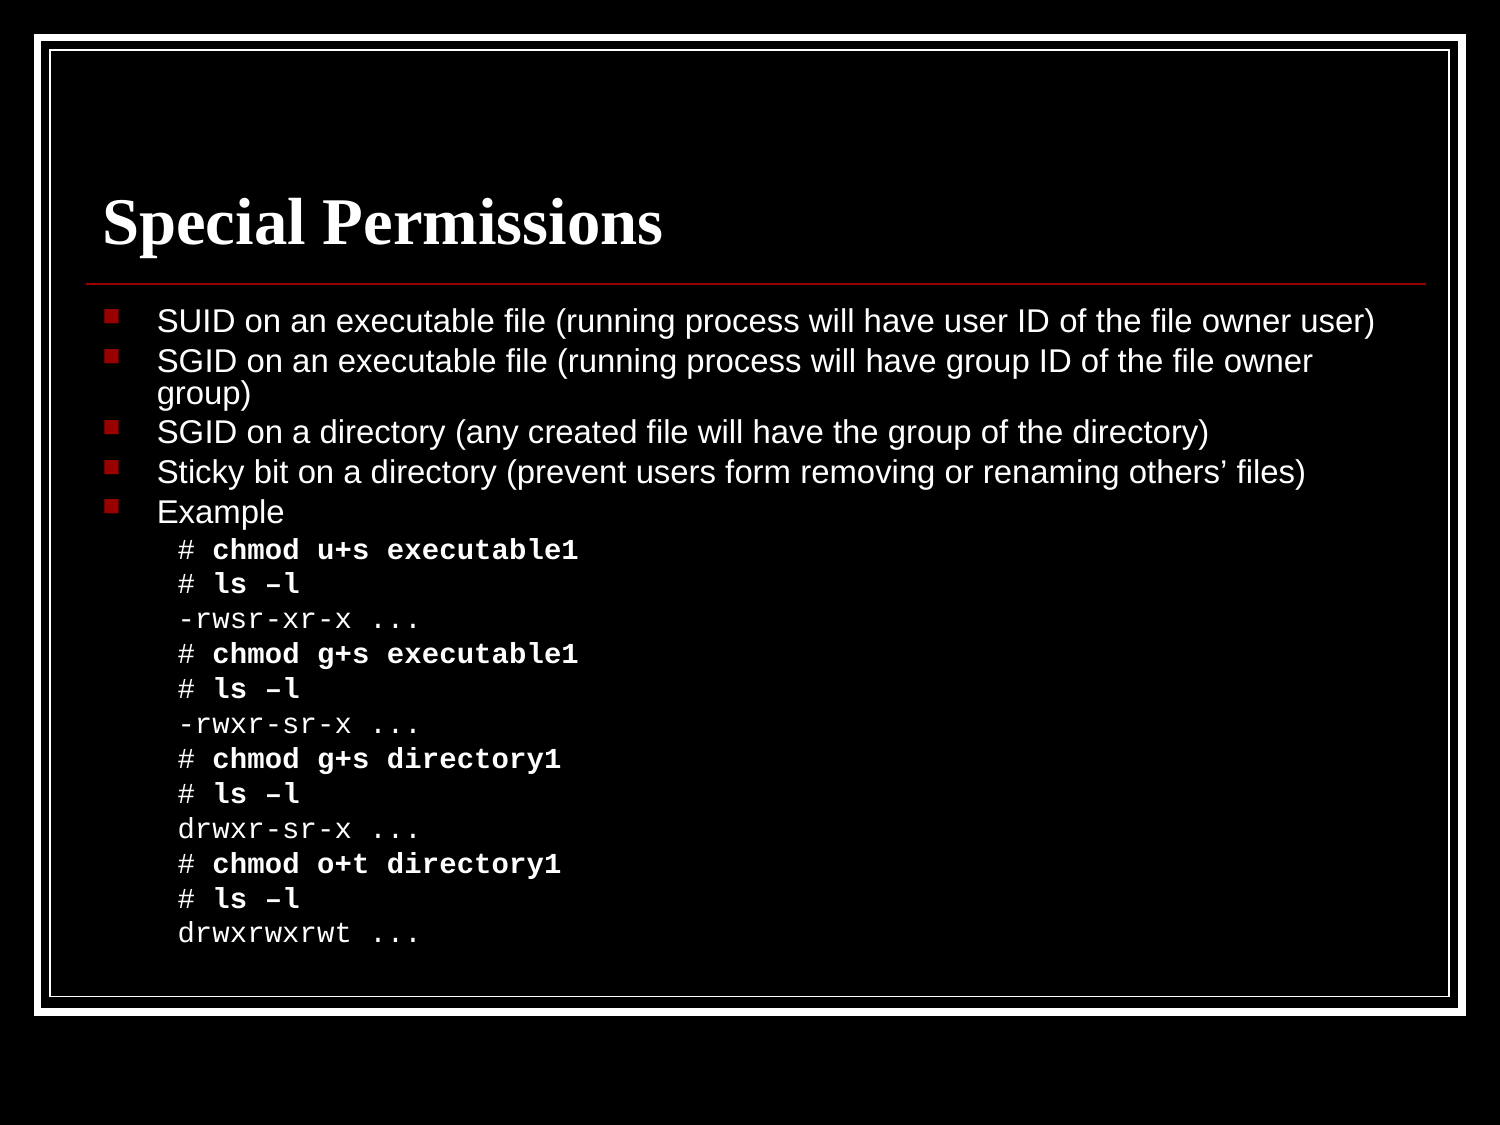

# Special Permissions
SUID on an executable file (running process will have user ID of the file owner user)
SGID on an executable file (running process will have group ID of the file owner group)
SGID on a directory (any created file will have the group of the directory)
Sticky bit on a directory (prevent users form removing or renaming others’ files)
Example
# chmod u+s executable1
# ls –l
-rwsr-xr-x ...
# chmod g+s executable1
# ls –l
-rwxr-sr-x ...
# chmod g+s directory1
# ls –l
drwxr-sr-x ...
# chmod o+t directory1
# ls –l
drwxrwxrwt ...